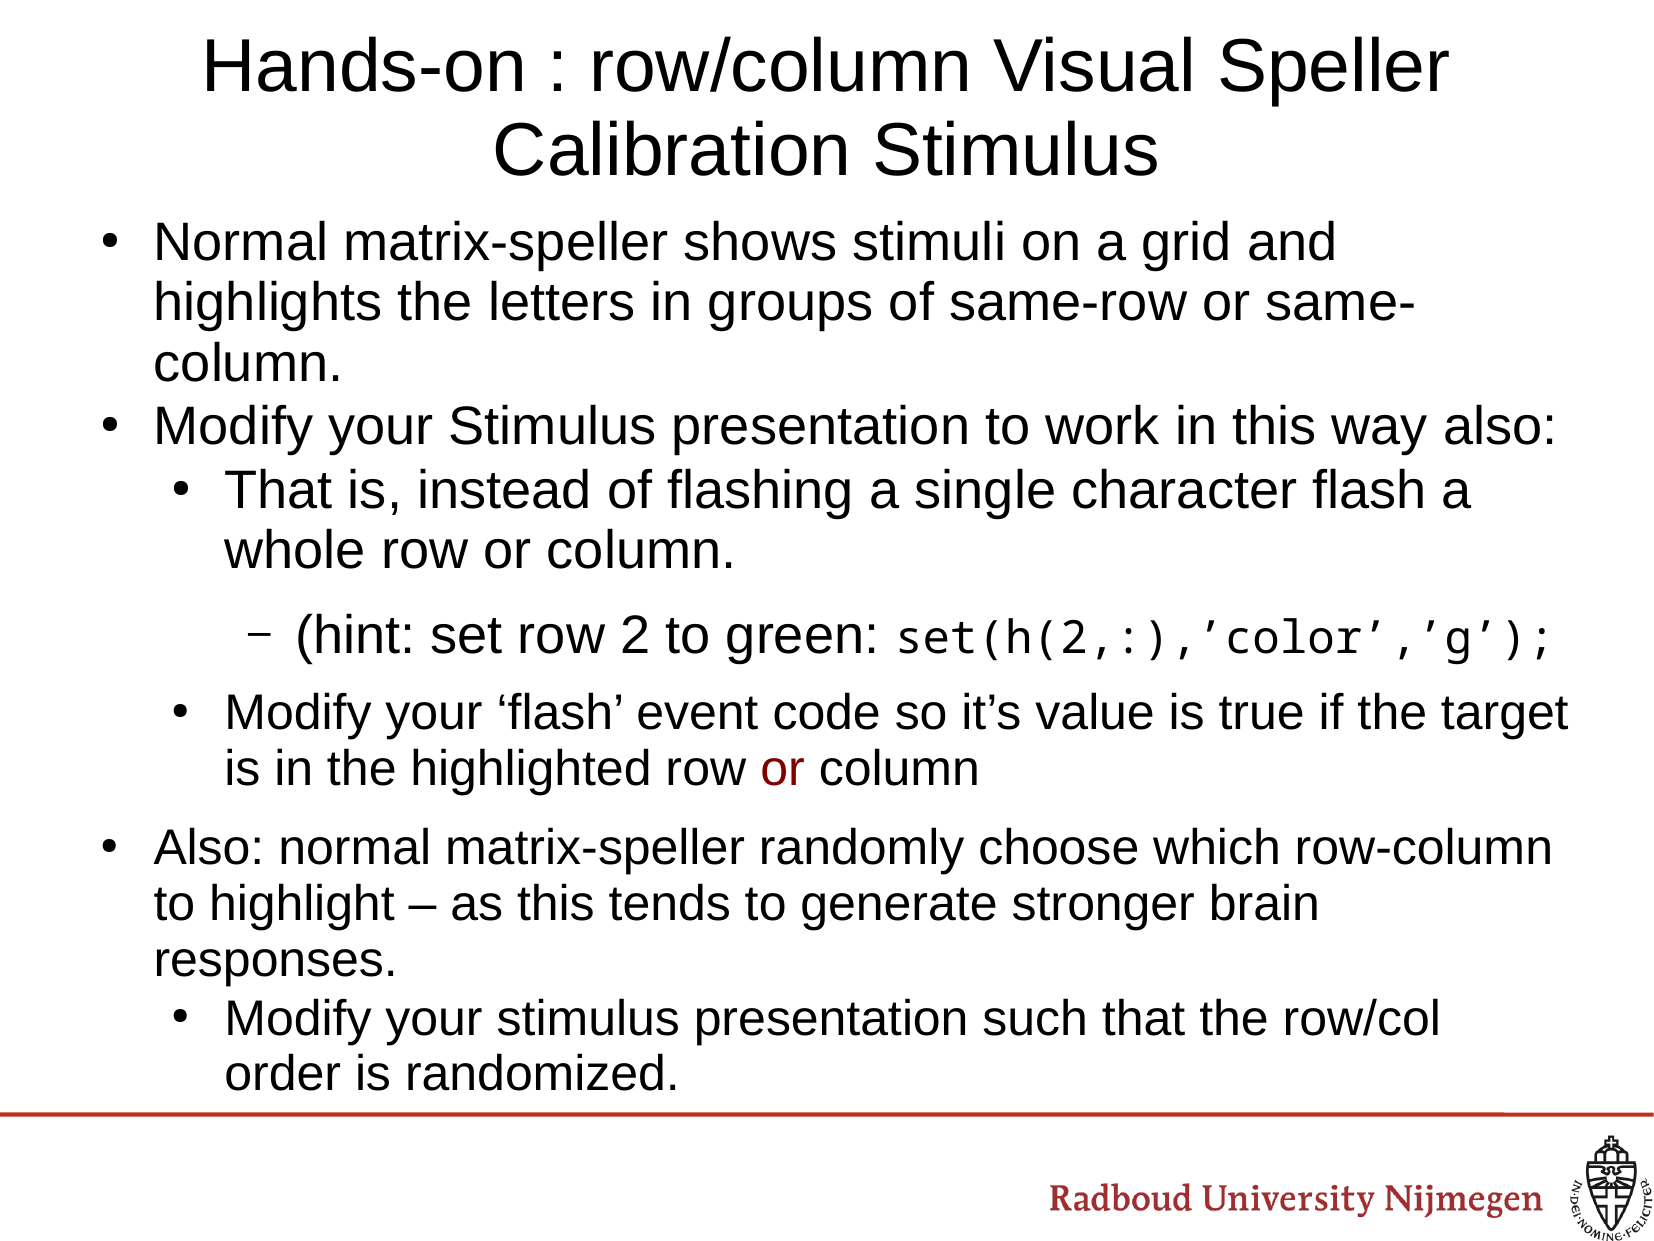

# Hands-on : row/column Visual Speller Calibration Stimulus
Normal matrix-speller shows stimuli on a grid and highlights the letters in groups of same-row or same-column.
Modify your Stimulus presentation to work in this way also:
That is, instead of flashing a single character flash a whole row or column.
(hint: set row 2 to green: set(h(2,:),’color’,’g’);
Modify your ‘flash’ event code so it’s value is true if the target is in the highlighted row or column
Also: normal matrix-speller randomly choose which row-column to highlight – as this tends to generate stronger brain responses.
Modify your stimulus presentation such that the row/col order is randomized.